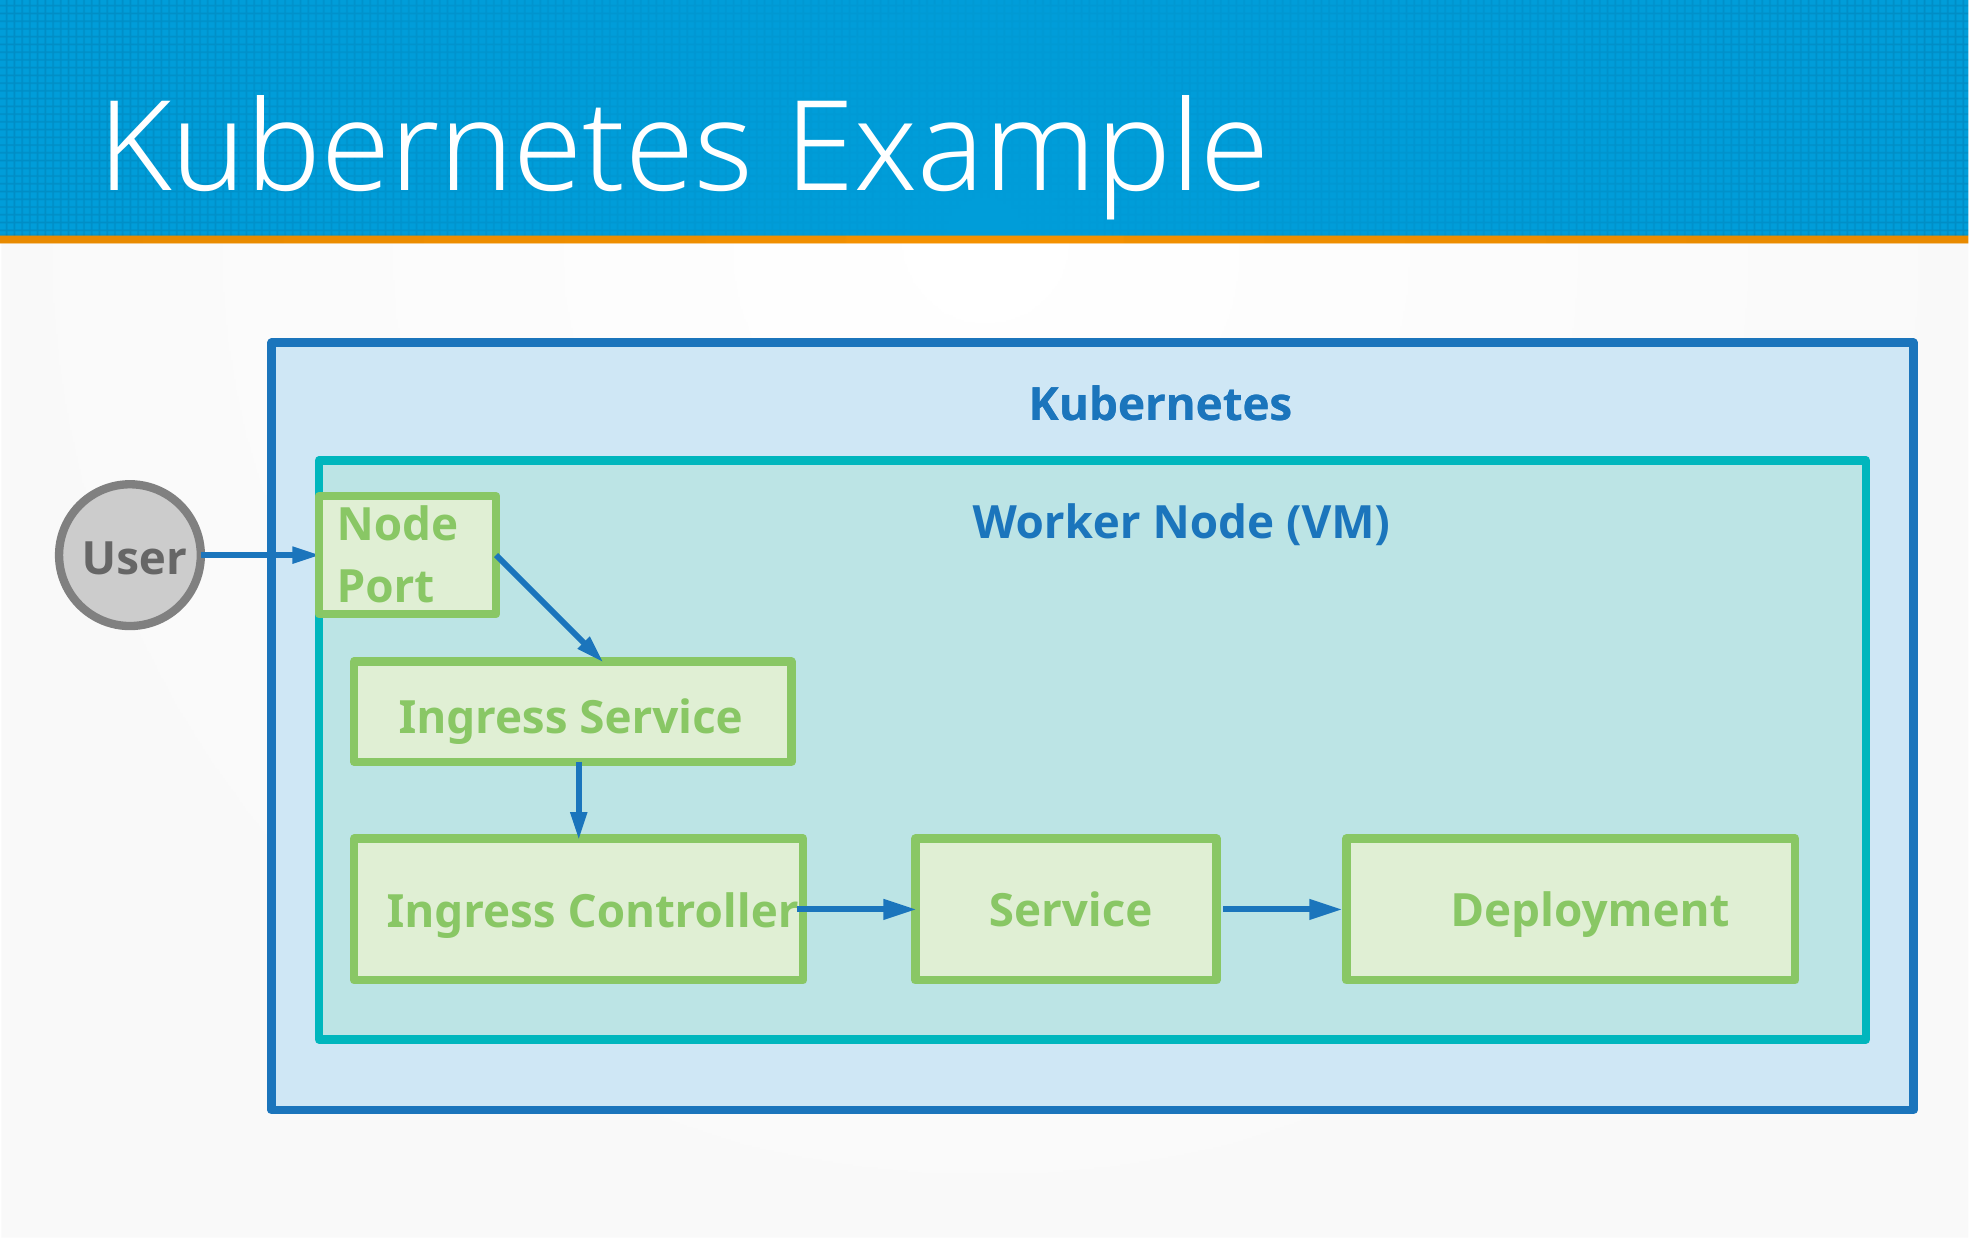

# Kubernetes Example
Kubernetes
Kubernetes
Worker Node (VM)
Node
Port
User
Ingress Service
Service
Deployment
Ingress Controller